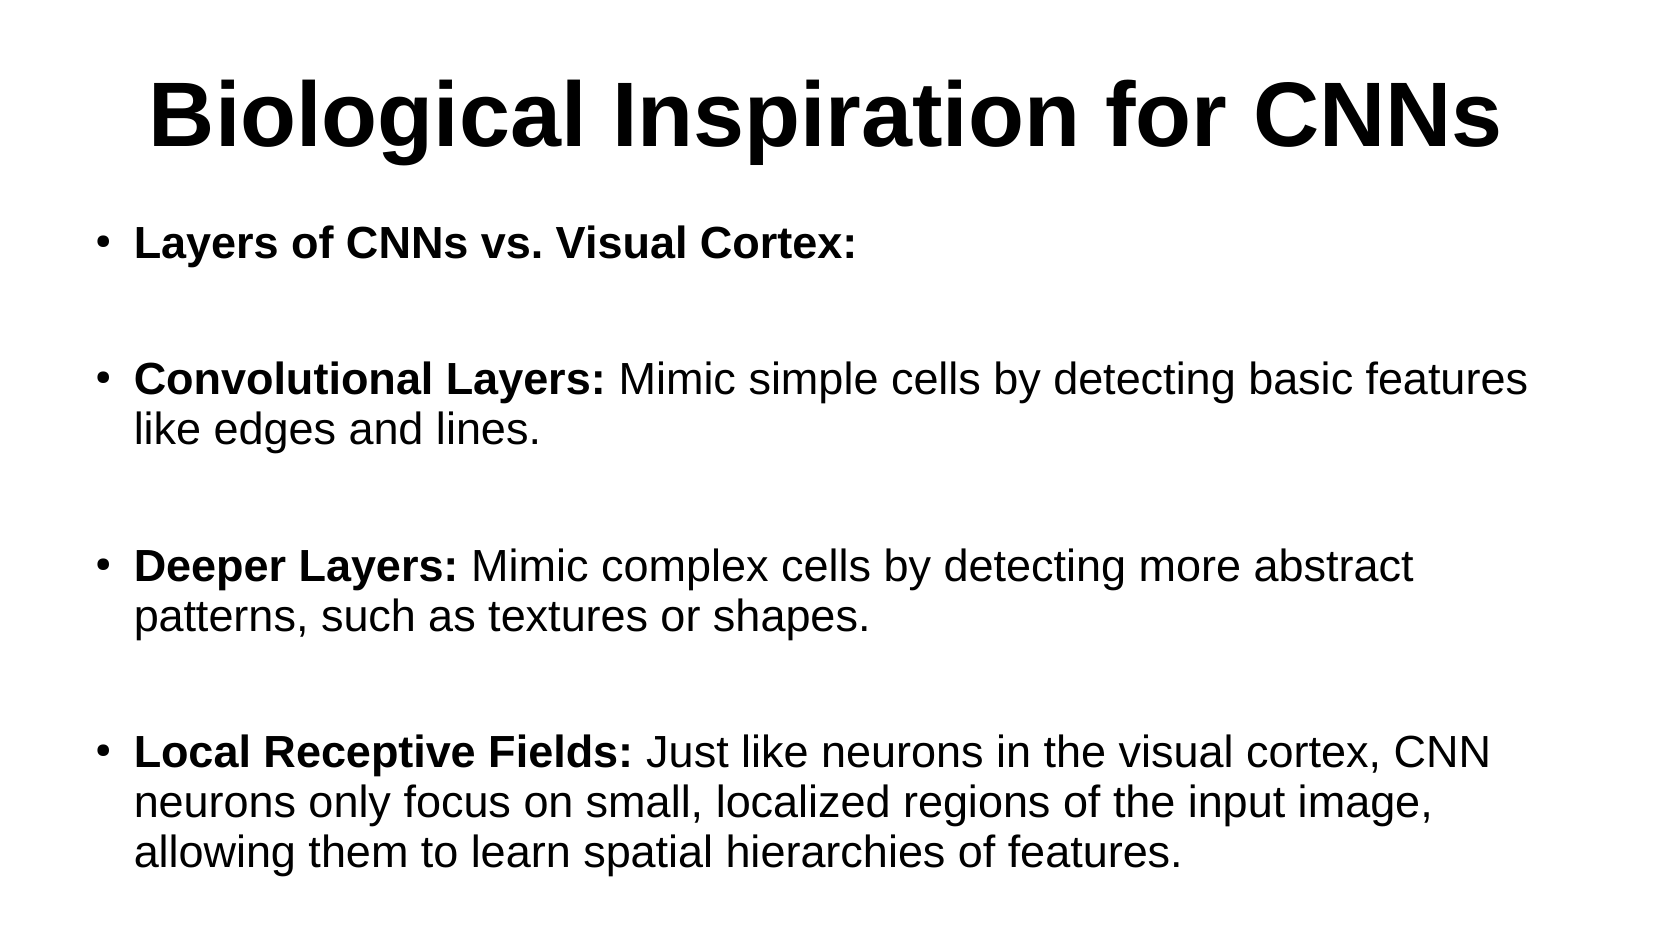

# Biological Inspiration for CNNs
Layers of CNNs vs. Visual Cortex:
Convolutional Layers: Mimic simple cells by detecting basic features like edges and lines.
Deeper Layers: Mimic complex cells by detecting more abstract patterns, such as textures or shapes.
Local Receptive Fields: Just like neurons in the visual cortex, CNN neurons only focus on small, localized regions of the input image, allowing them to learn spatial hierarchies of features.